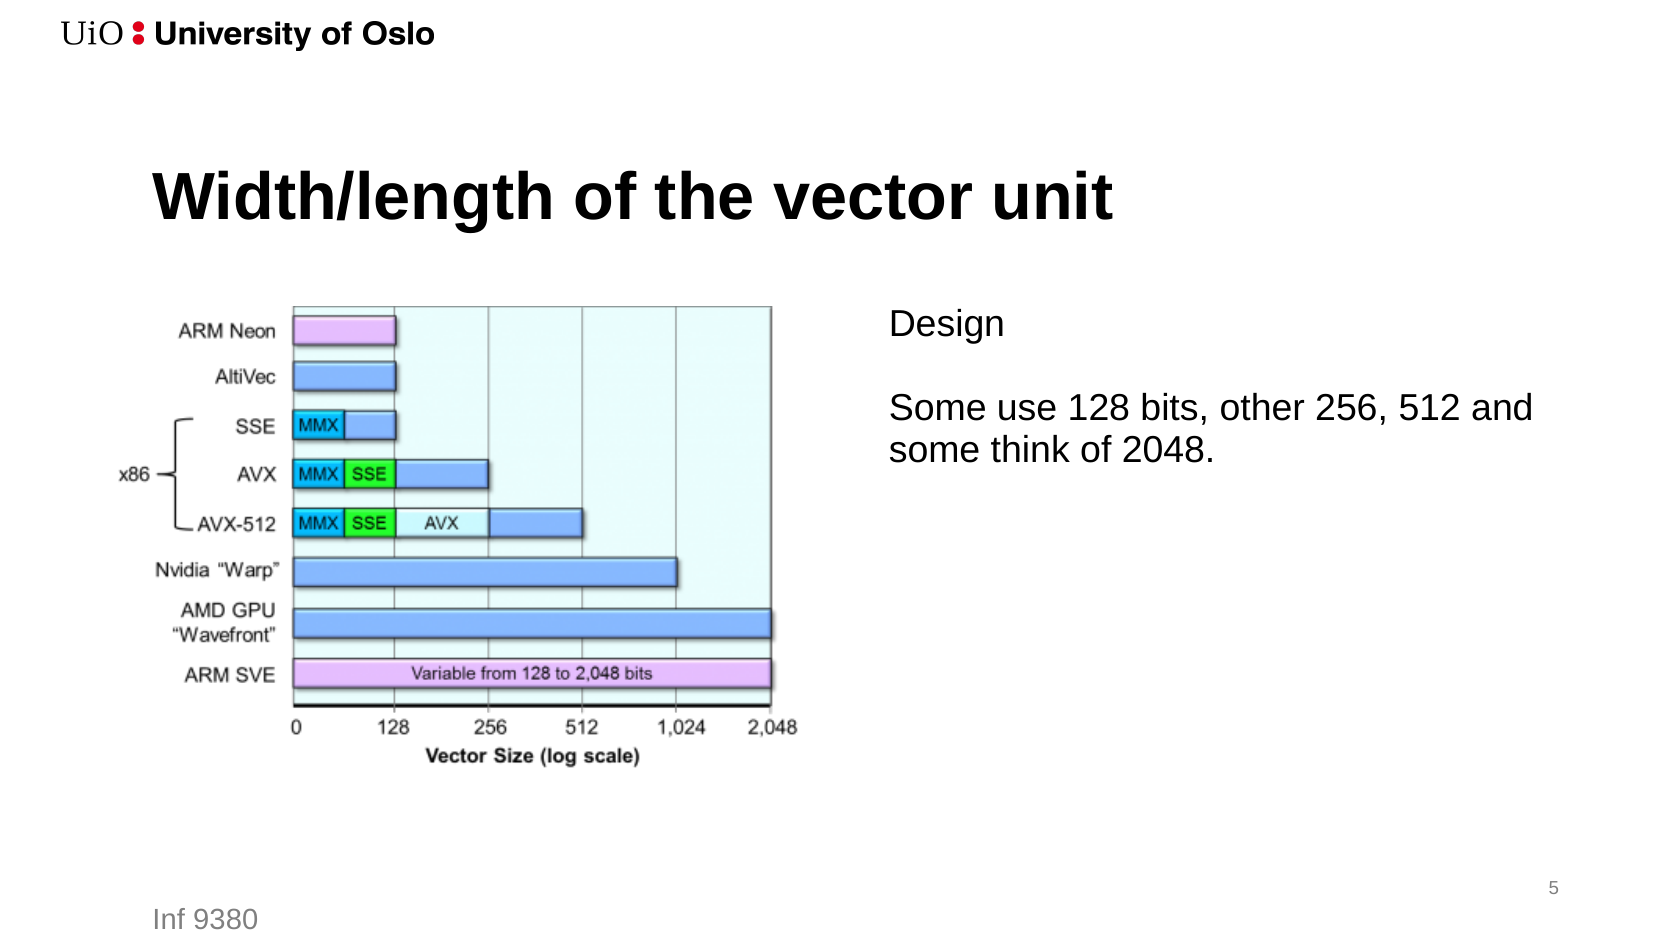

Width/length of the vector unit
Design
Some use 128 bits, other 256, 512 and some think of 2048.
Inf 9380